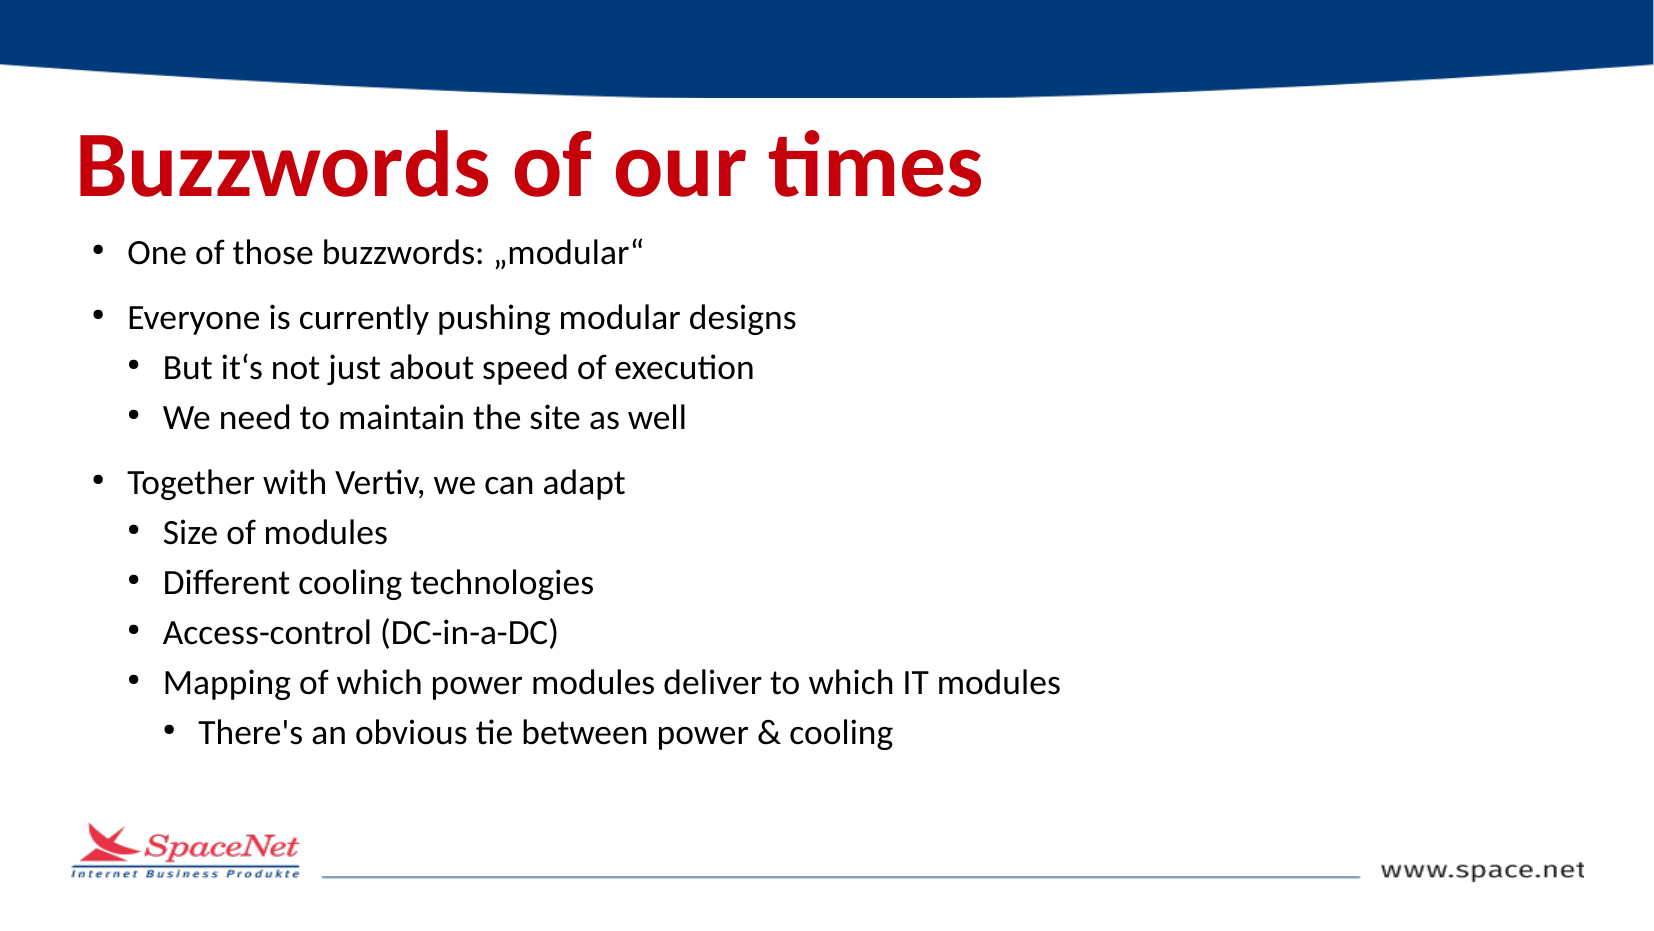

Buzzwords of our times
One of those buzzwords: „modular“
Everyone is currently pushing modular designs
But it‘s not just about speed of execution
We need to maintain the site as well
Together with Vertiv, we can adapt
Size of modules
Different cooling technologies
Access-control (DC-in-a-DC)
Mapping of which power modules deliver to which IT modules
There's an obvious tie between power & cooling